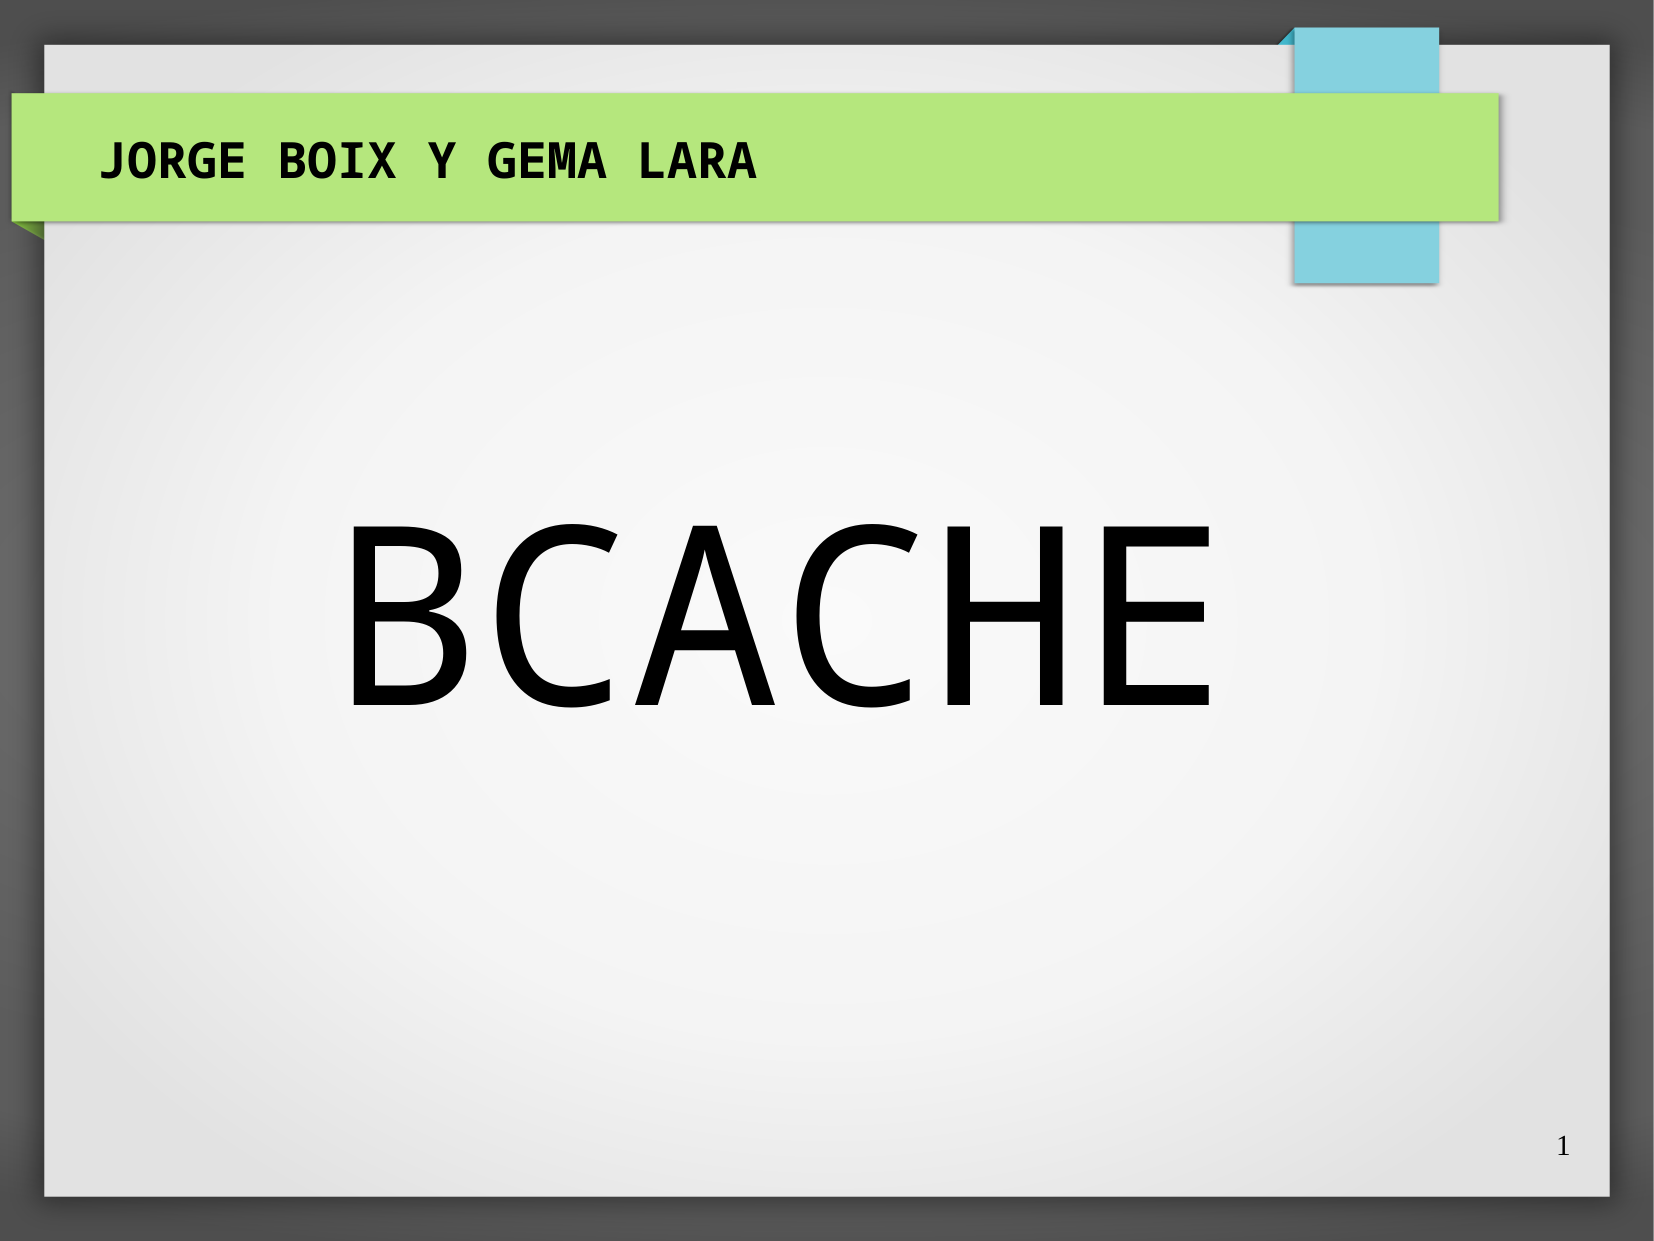

JORGE BOIX Y GEMA LARA
# BCACHE
1